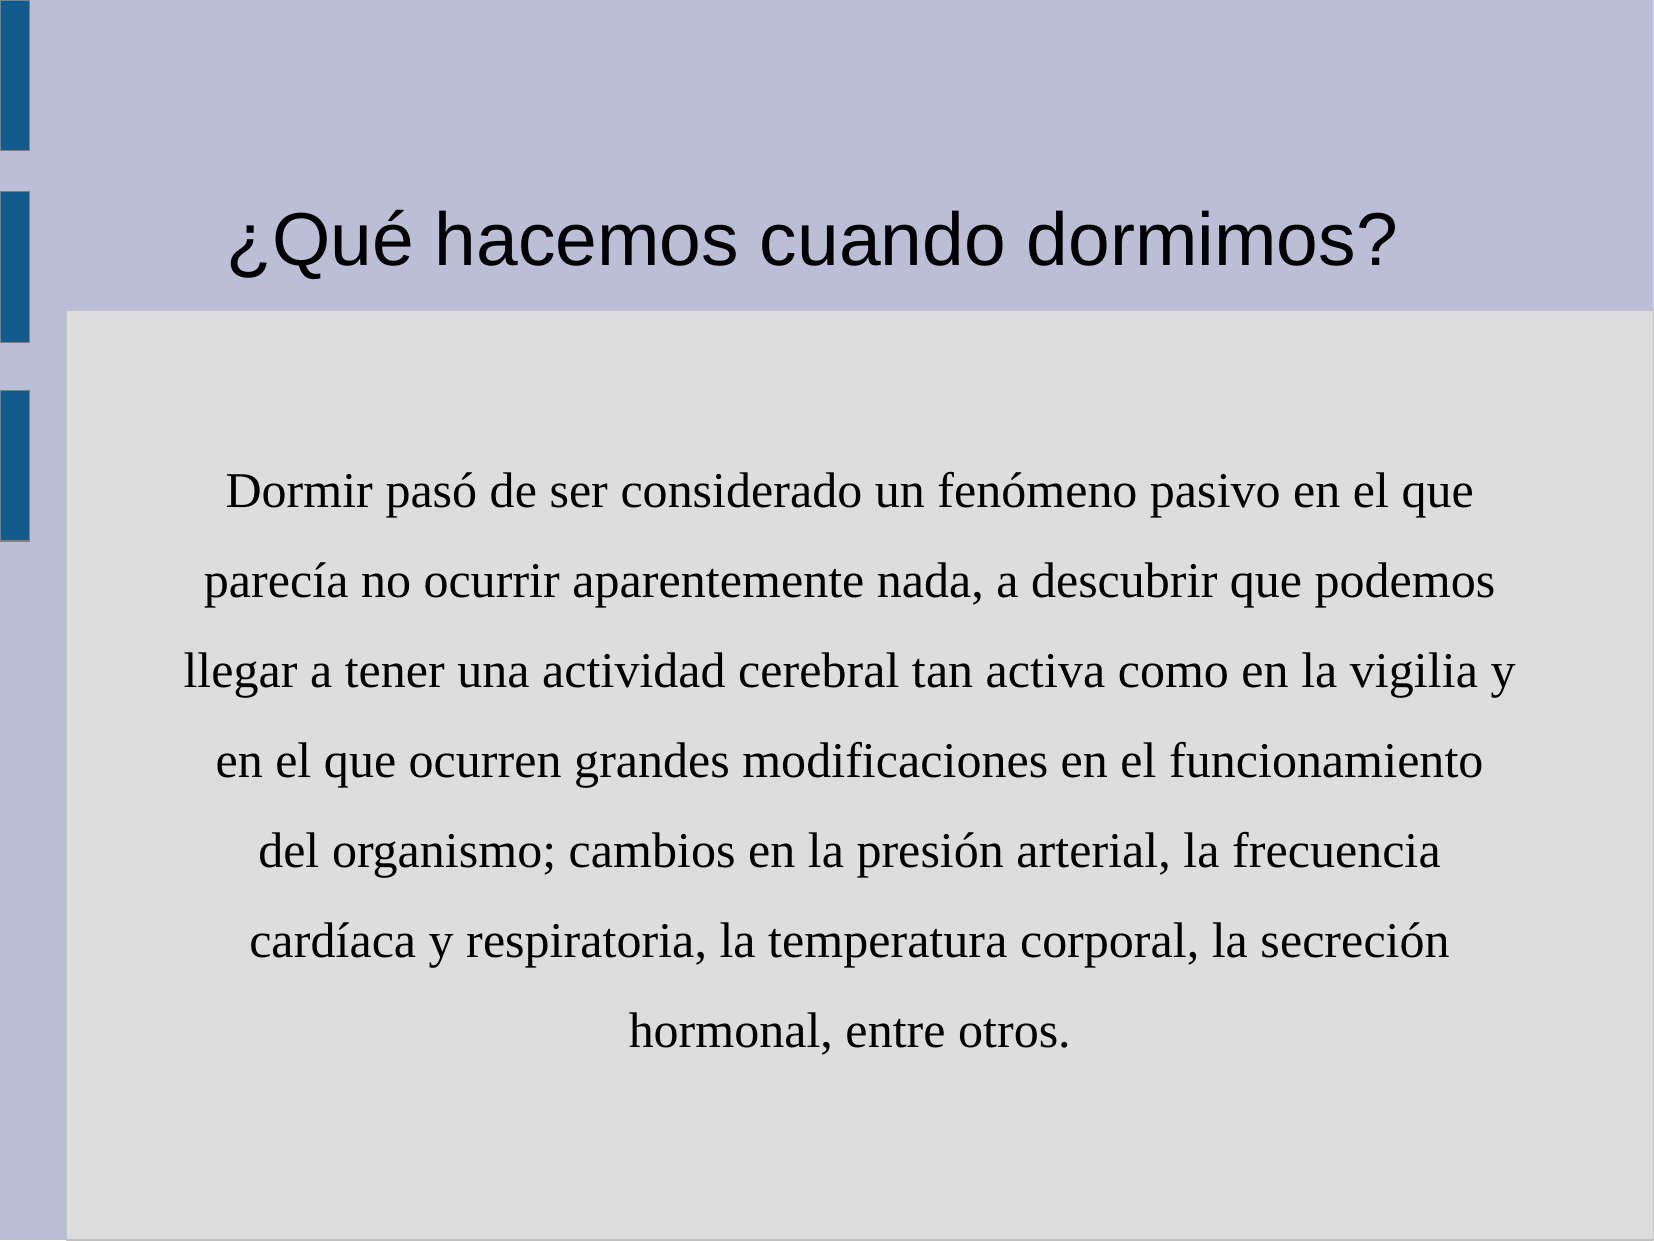

# ¿Qué hacemos cuando dormimos?
Dormir pasó de ser considerado un fenómeno pasivo en el que parecía no ocurrir aparentemente nada, a descubrir que podemos llegar a tener una actividad cerebral tan activa como en la vigilia y en el que ocurren grandes modificaciones en el funcionamiento del organismo; cambios en la presión arterial, la frecuencia cardíaca y respiratoria, la temperatura corporal, la secreción hormonal, entre otros.